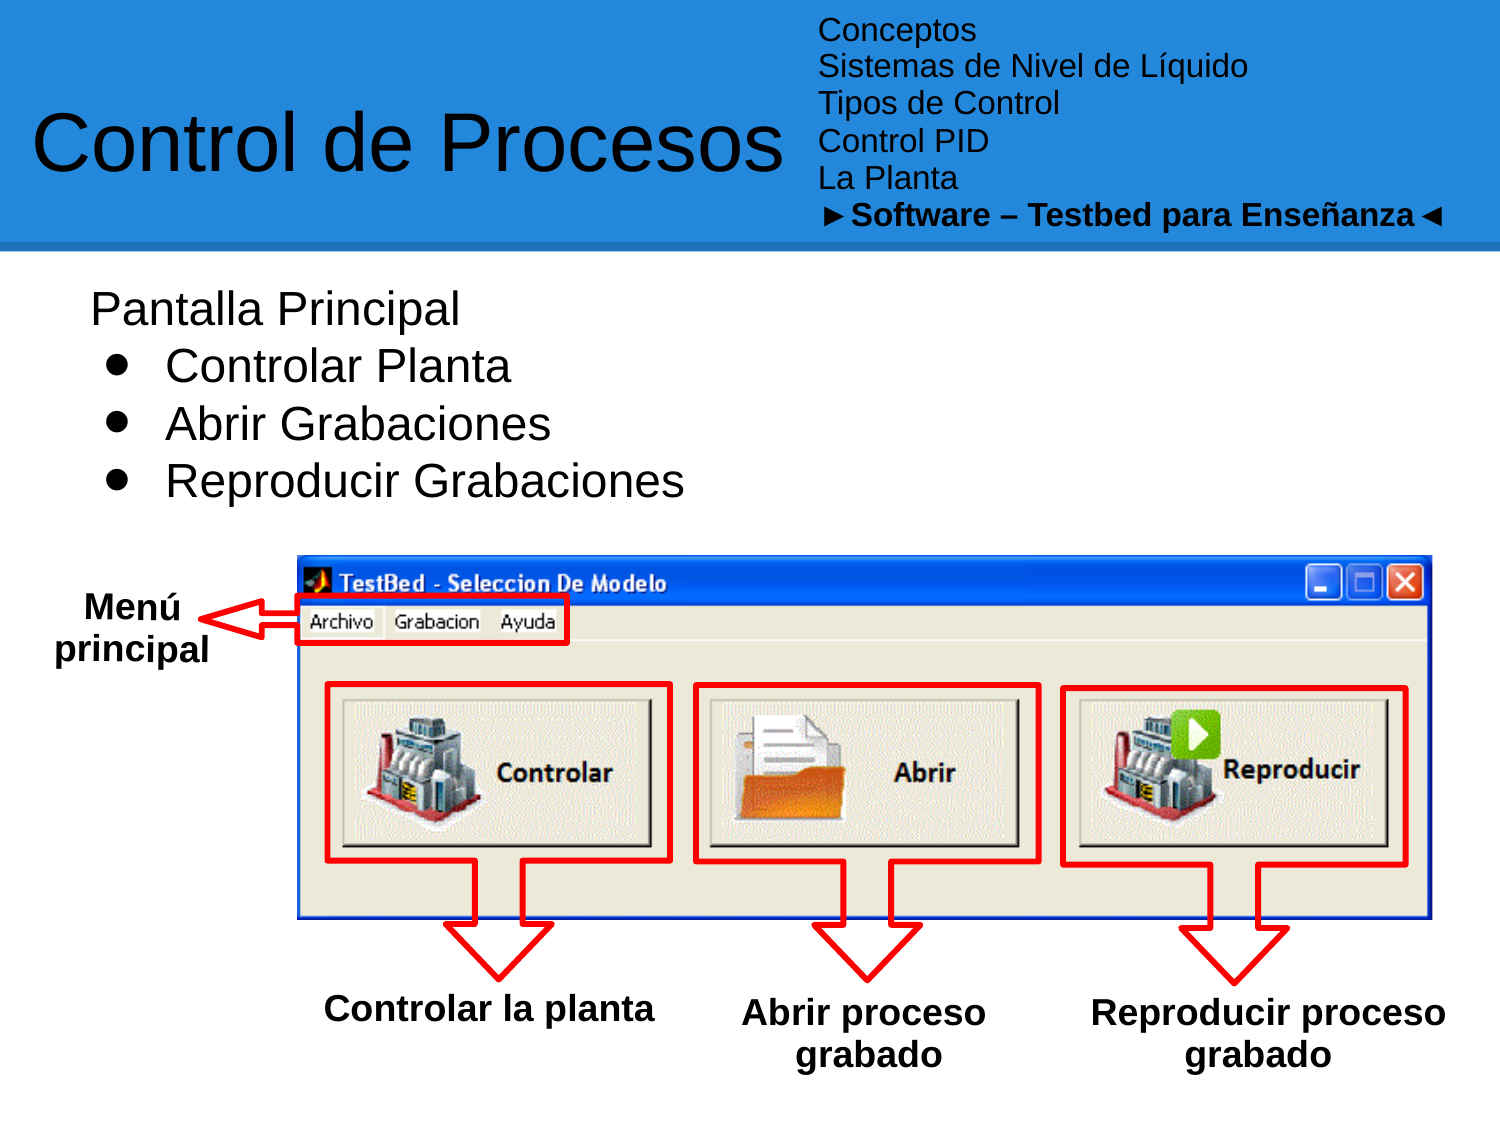

Conceptos
Sistemas de Nivel de Líquido
Tipos de Control
Control PID
La Planta
►Software – Testbed para Enseñanza◄
Control de Procesos
# Pantalla Principal
Controlar Planta
Abrir Grabaciones
Reproducir Grabaciones
Menú principal
Controlar la planta
Abrir proceso
 grabado
 Reproducir proceso
 grabado